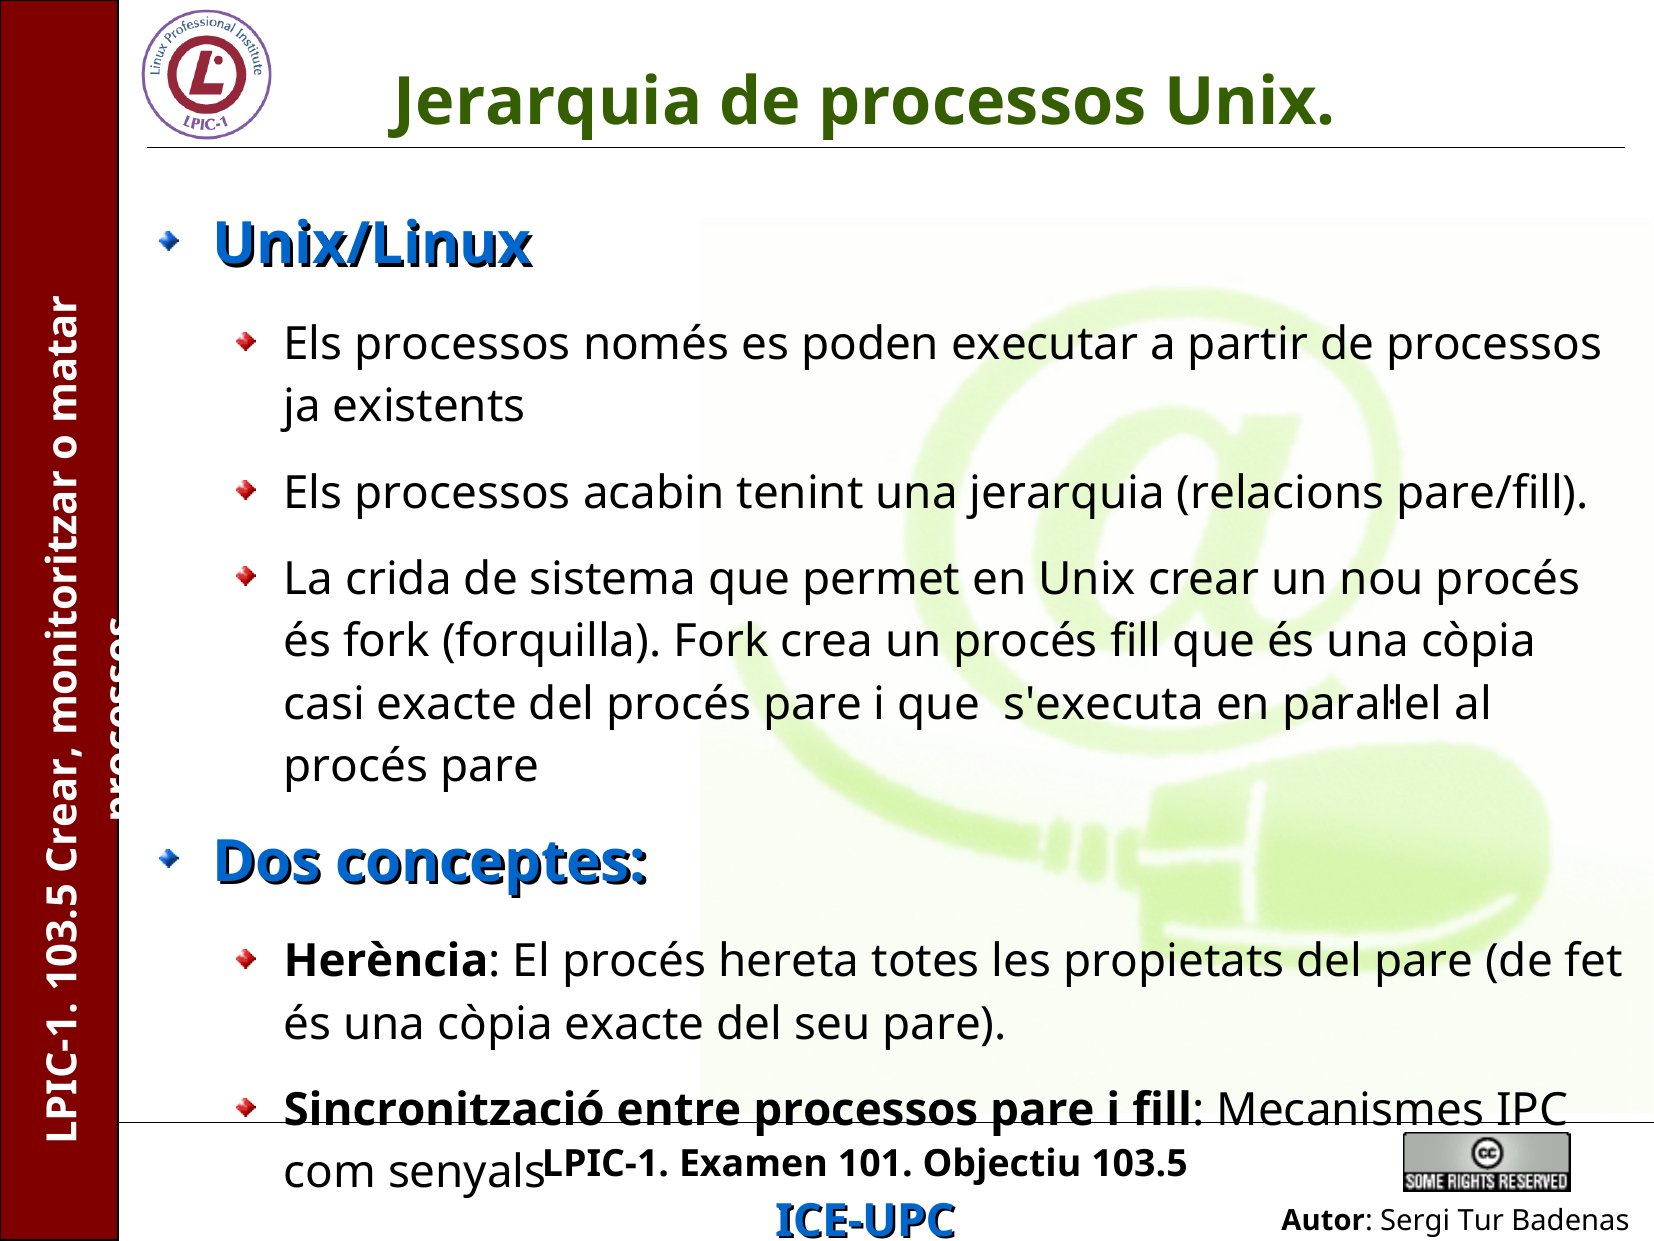

# Jerarquia de processos Unix.
Unix/Linux
Els processos només es poden executar a partir de processos ja existents
Els processos acabin tenint una jerarquia (relacions pare/fill).
La crida de sistema que permet en Unix crear un nou procés és fork (forquilla). Fork crea un procés fill que és una còpia casi exacte del procés pare i que s'executa en paral·lel al procés pare
Dos conceptes:
Herència: El procés hereta totes les propietats del pare (de fet és una còpia exacte del seu pare).
Sincronització entre processos pare i fill: Mecanismes IPC com senyals